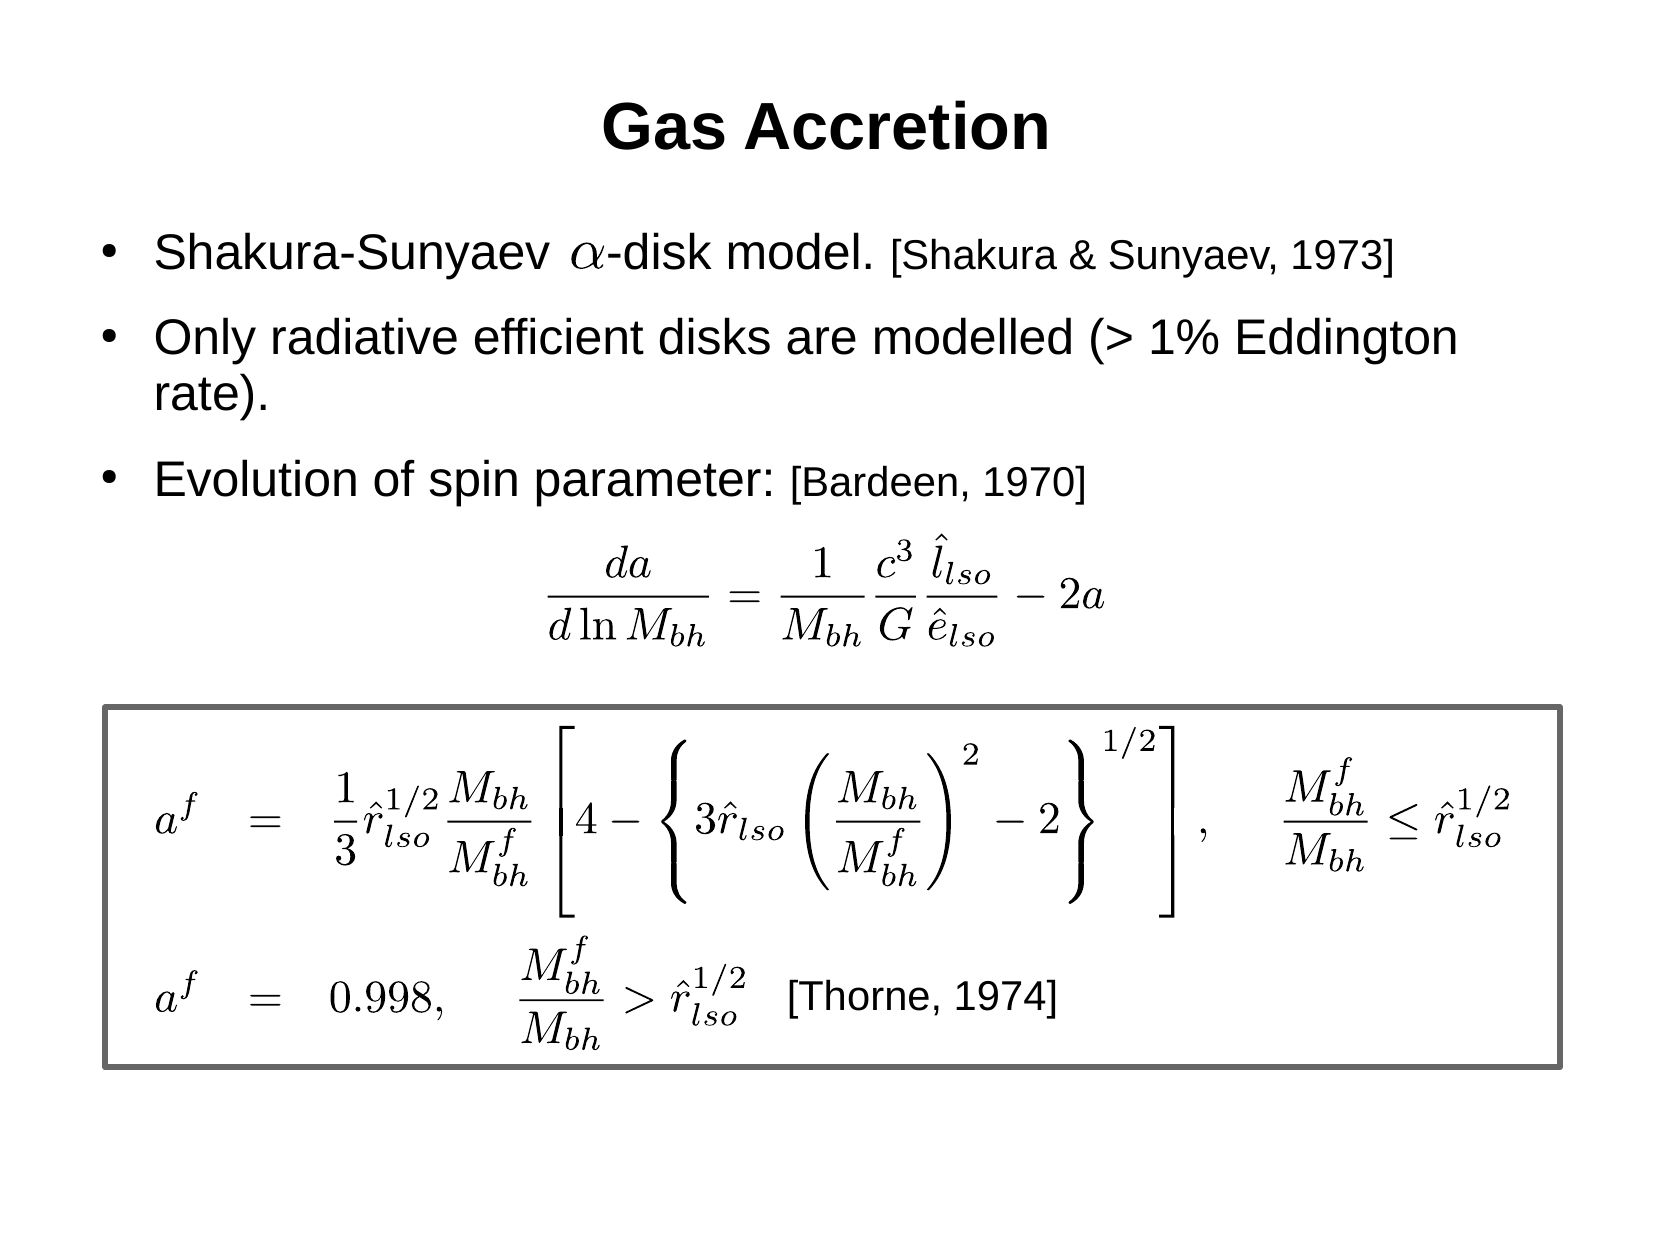

Gas Accretion
# Shakura-Sunyaev -disk model. [Shakura & Sunyaev, 1973]
Only radiative efficient disks are modelled (> 1% Eddington rate).
Evolution of spin parameter: [Bardeen, 1970]
[Thorne, 1974]